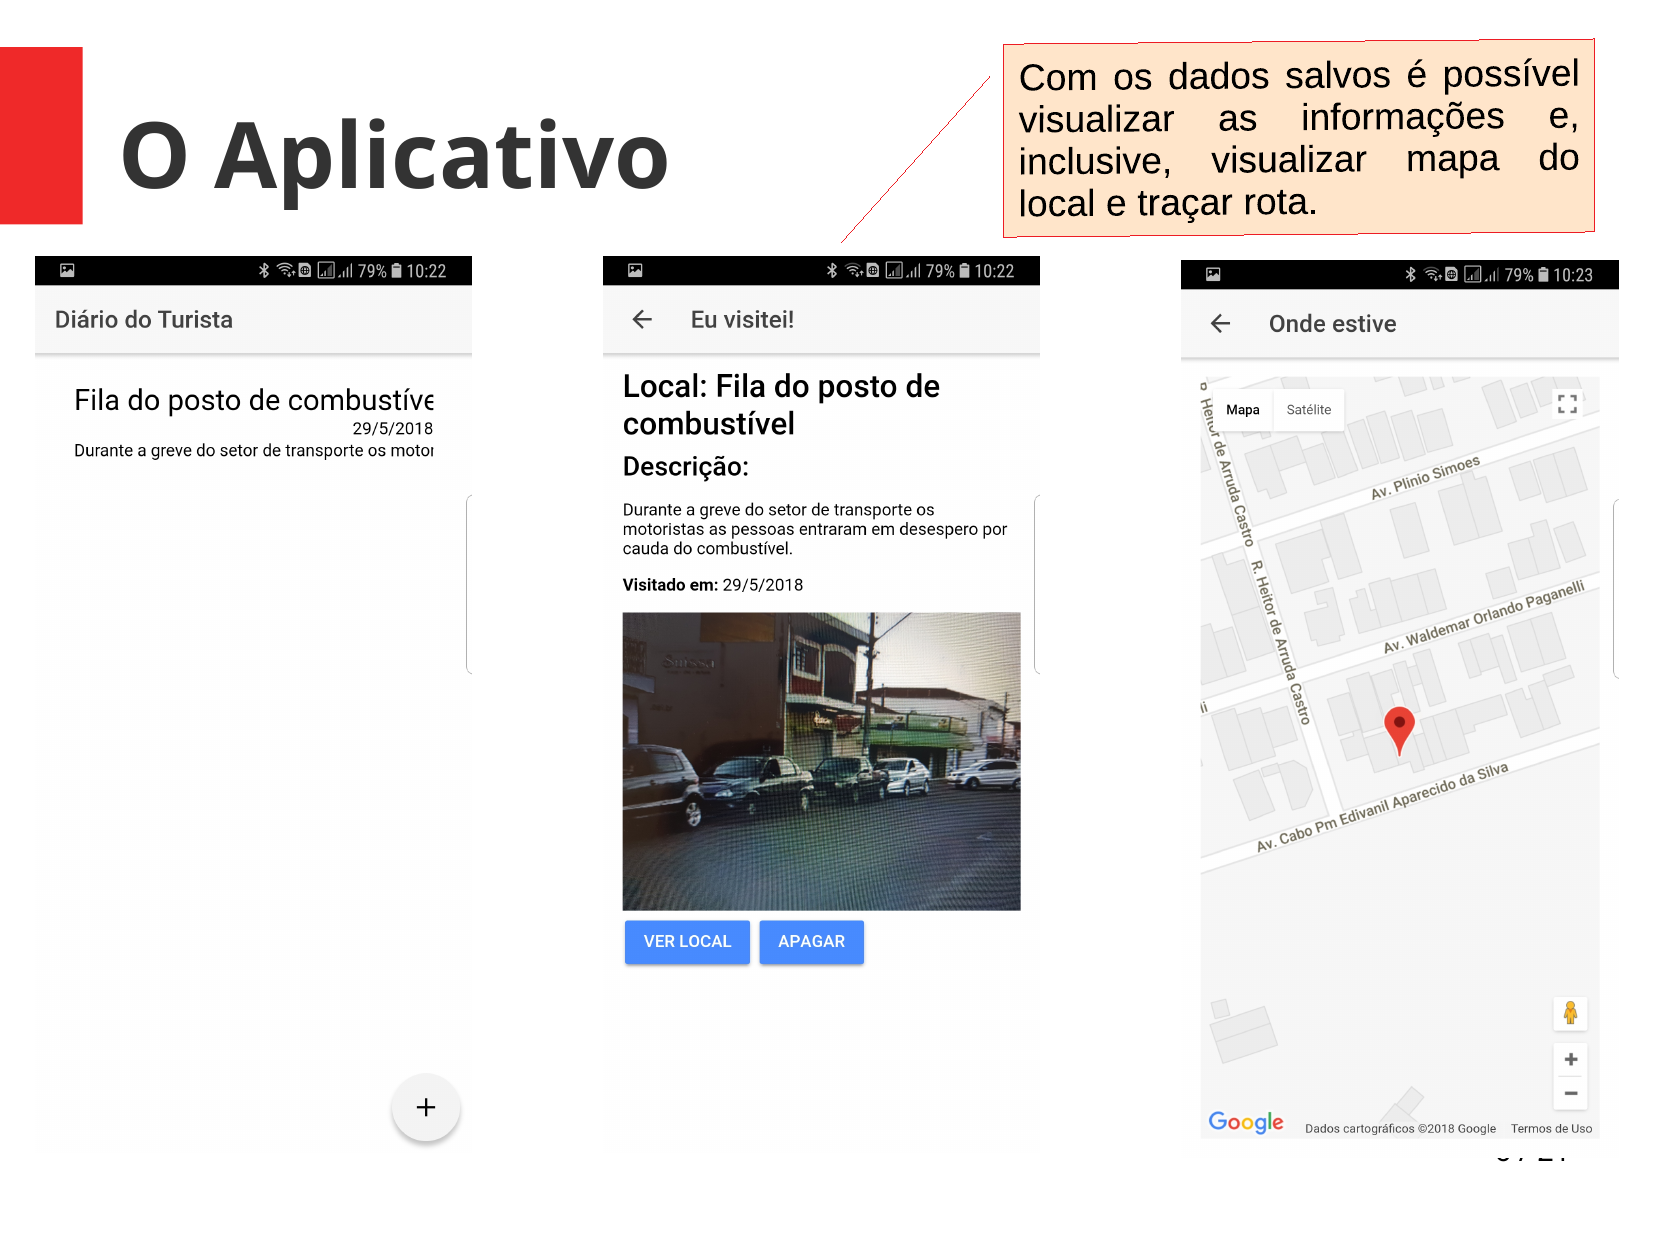

Com os dados salvos é possível visualizar as informações e, inclusive, visualizar mapa do local e traçar rota.
# O Aplicativo
6